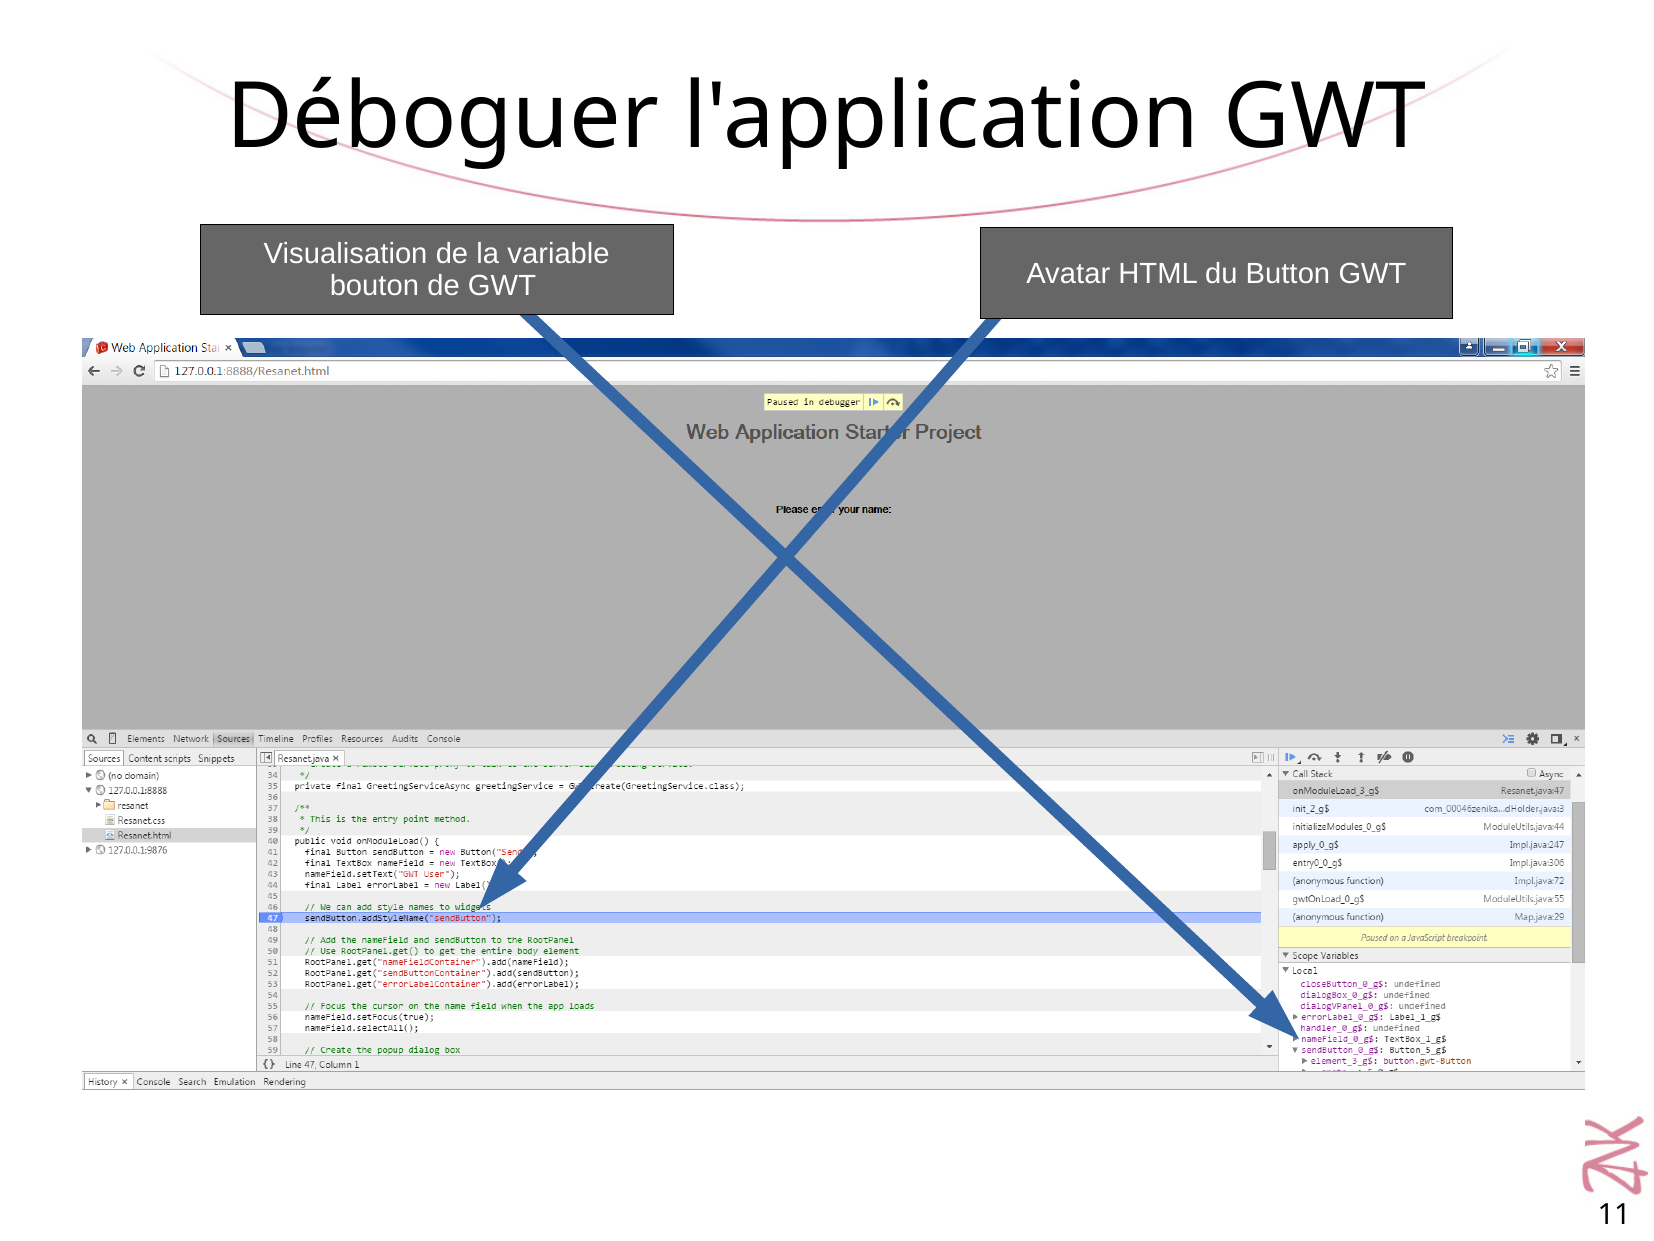

# Déboguer l'application GWT
Visualisation de la variable bouton de GWT
Avatar HTML du Button GWT
11